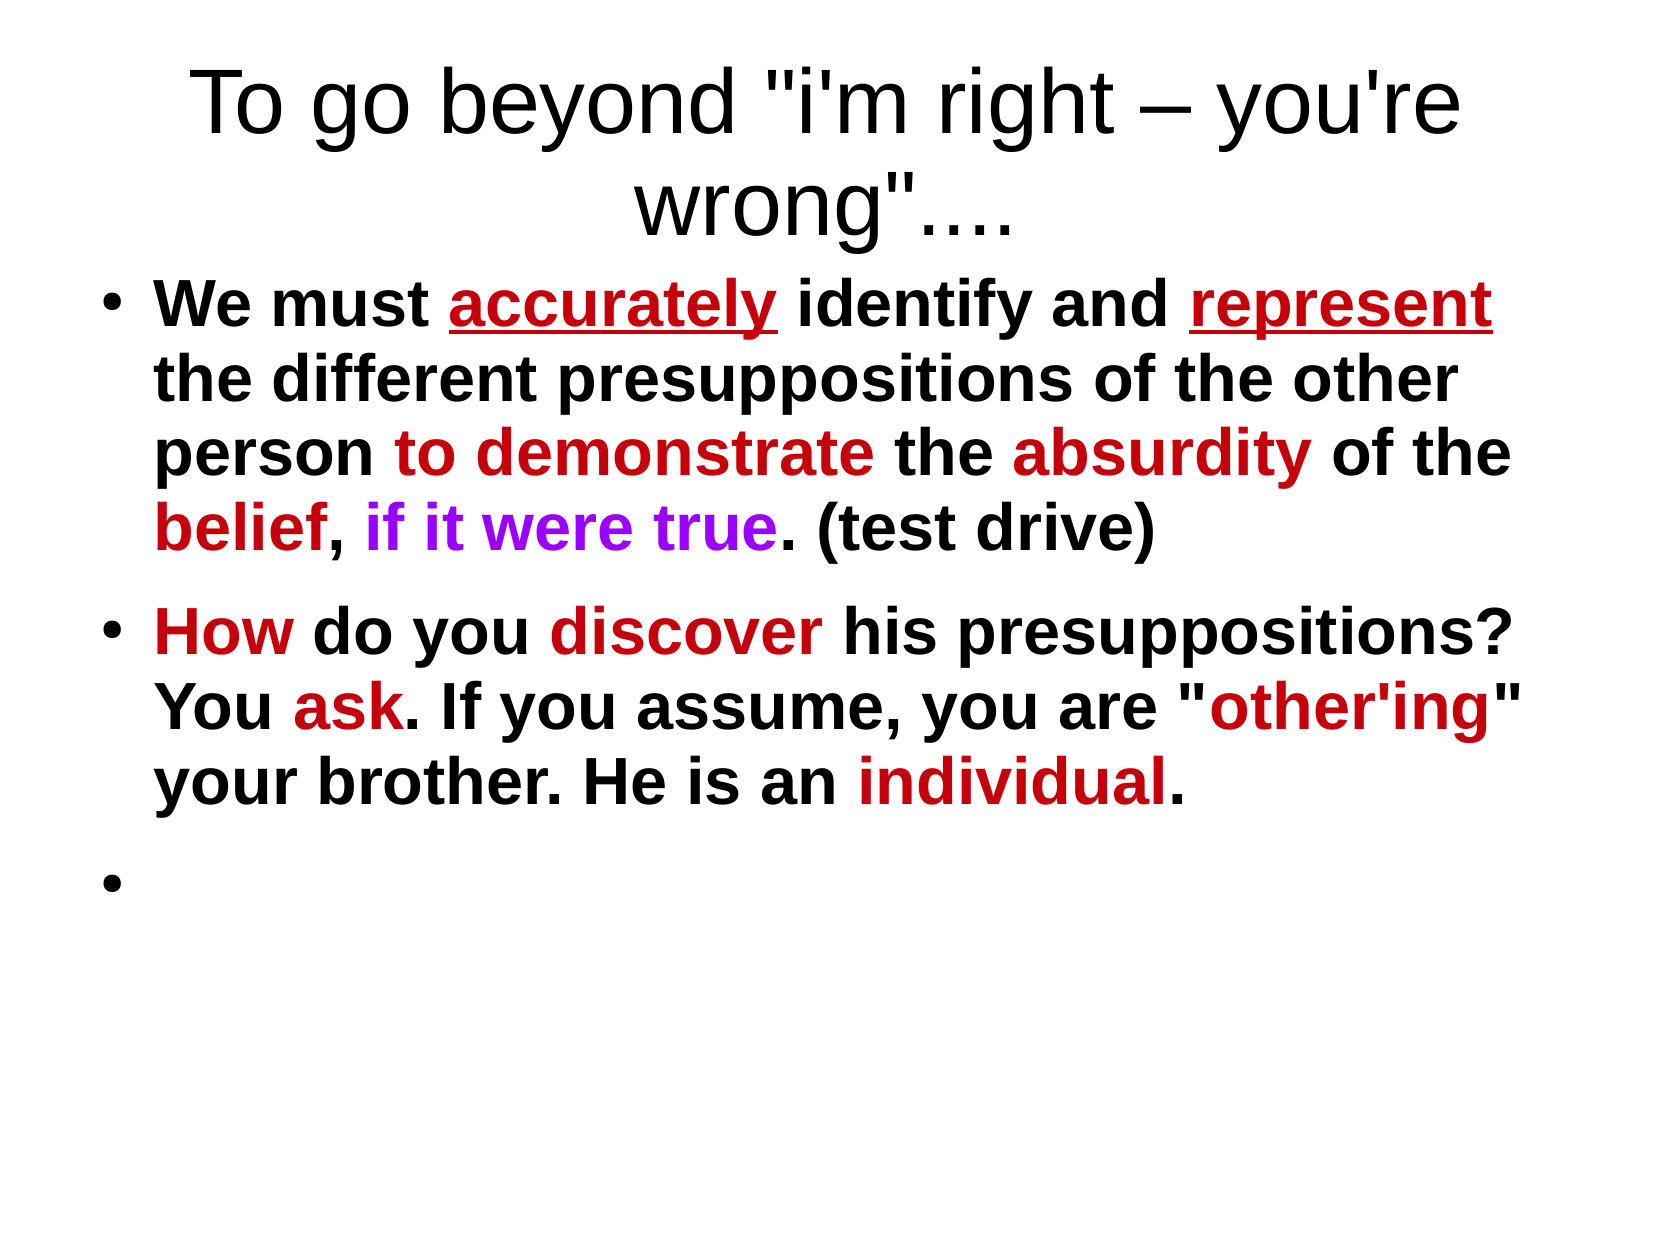

# To go beyond "i'm right – you're wrong"....
We must accurately identify and represent the different presuppositions of the other person to demonstrate the absurdity of the belief, if it were true. (test drive)
How do you discover his presuppositions?
You ask. If you assume, you are "other'ing" your brother. He is an individual.